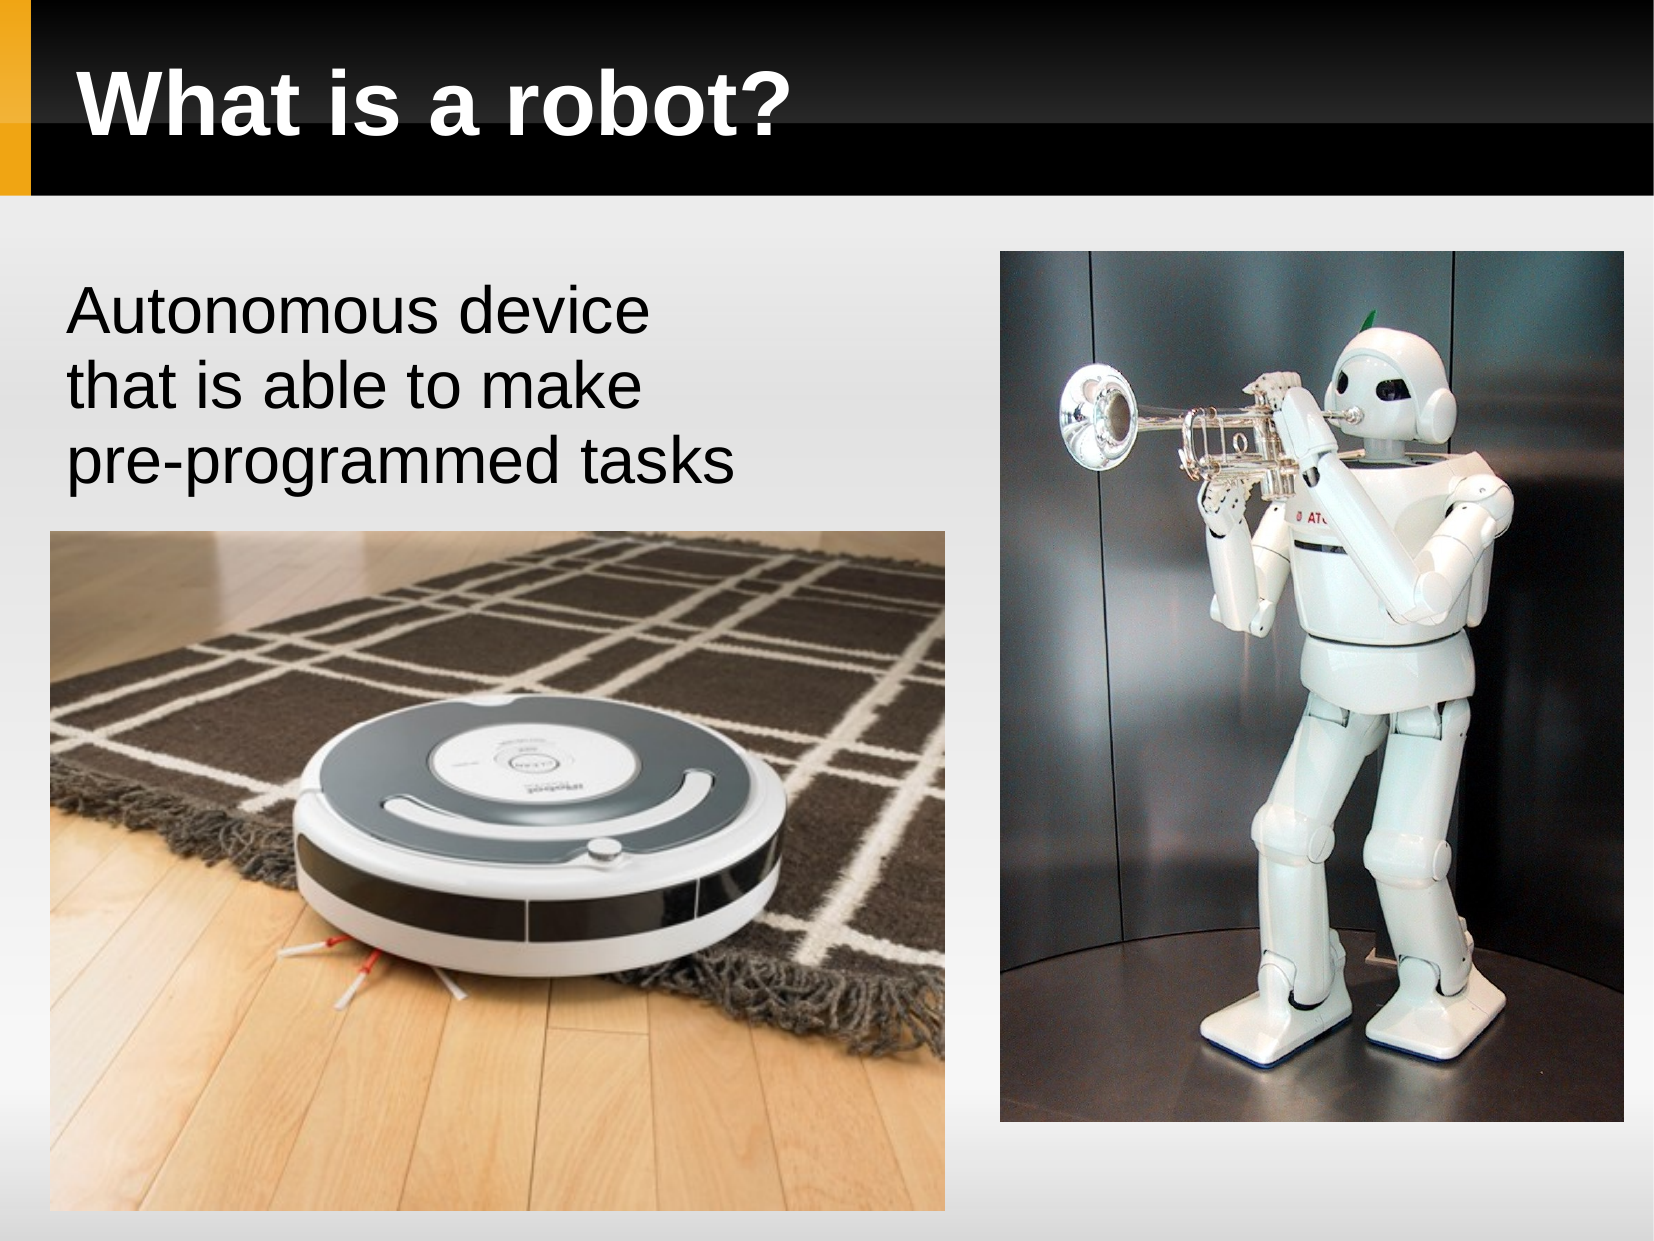

# What is a robot?
Autonomous device
that is able to make pre-programmed tasks